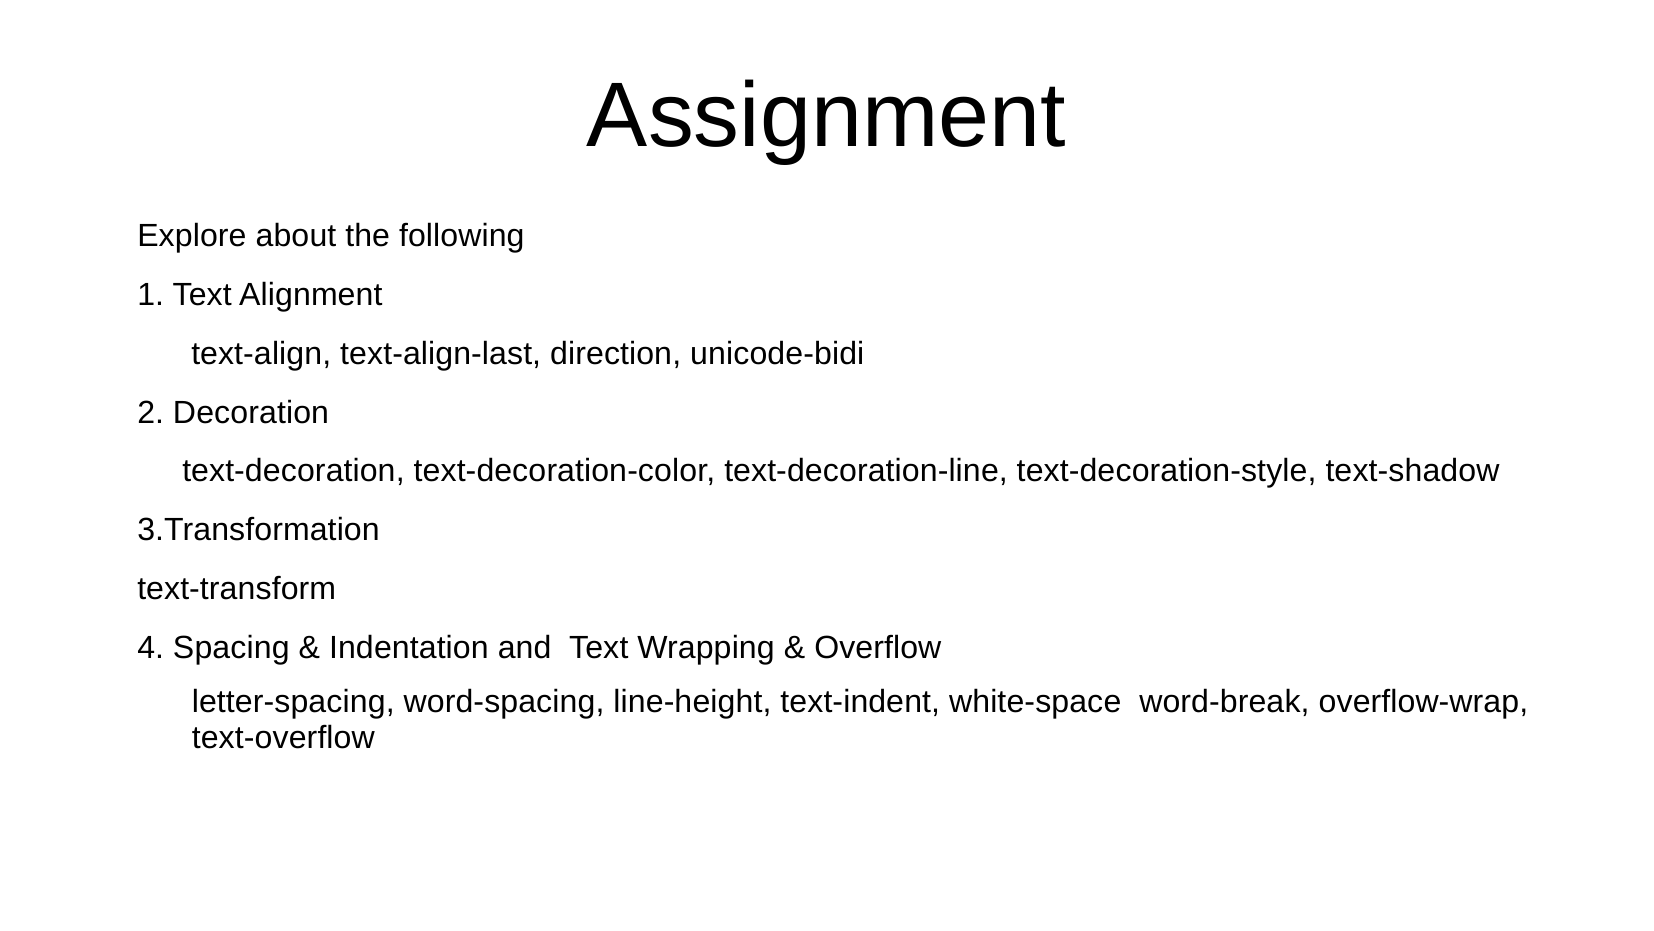

# Assignment
Explore about the following
1. Text Alignment
 text-align, text-align-last, direction, unicode-bidi
2. Decoration
 text-decoration, text-decoration-color, text-decoration-line, text-decoration-style, text-shadow
3.Transformation
text-transform
4. Spacing & Indentation and Text Wrapping & Overflow
letter-spacing, word-spacing, line-height, text-indent, white-space word-break, overflow-wrap, text-overflow